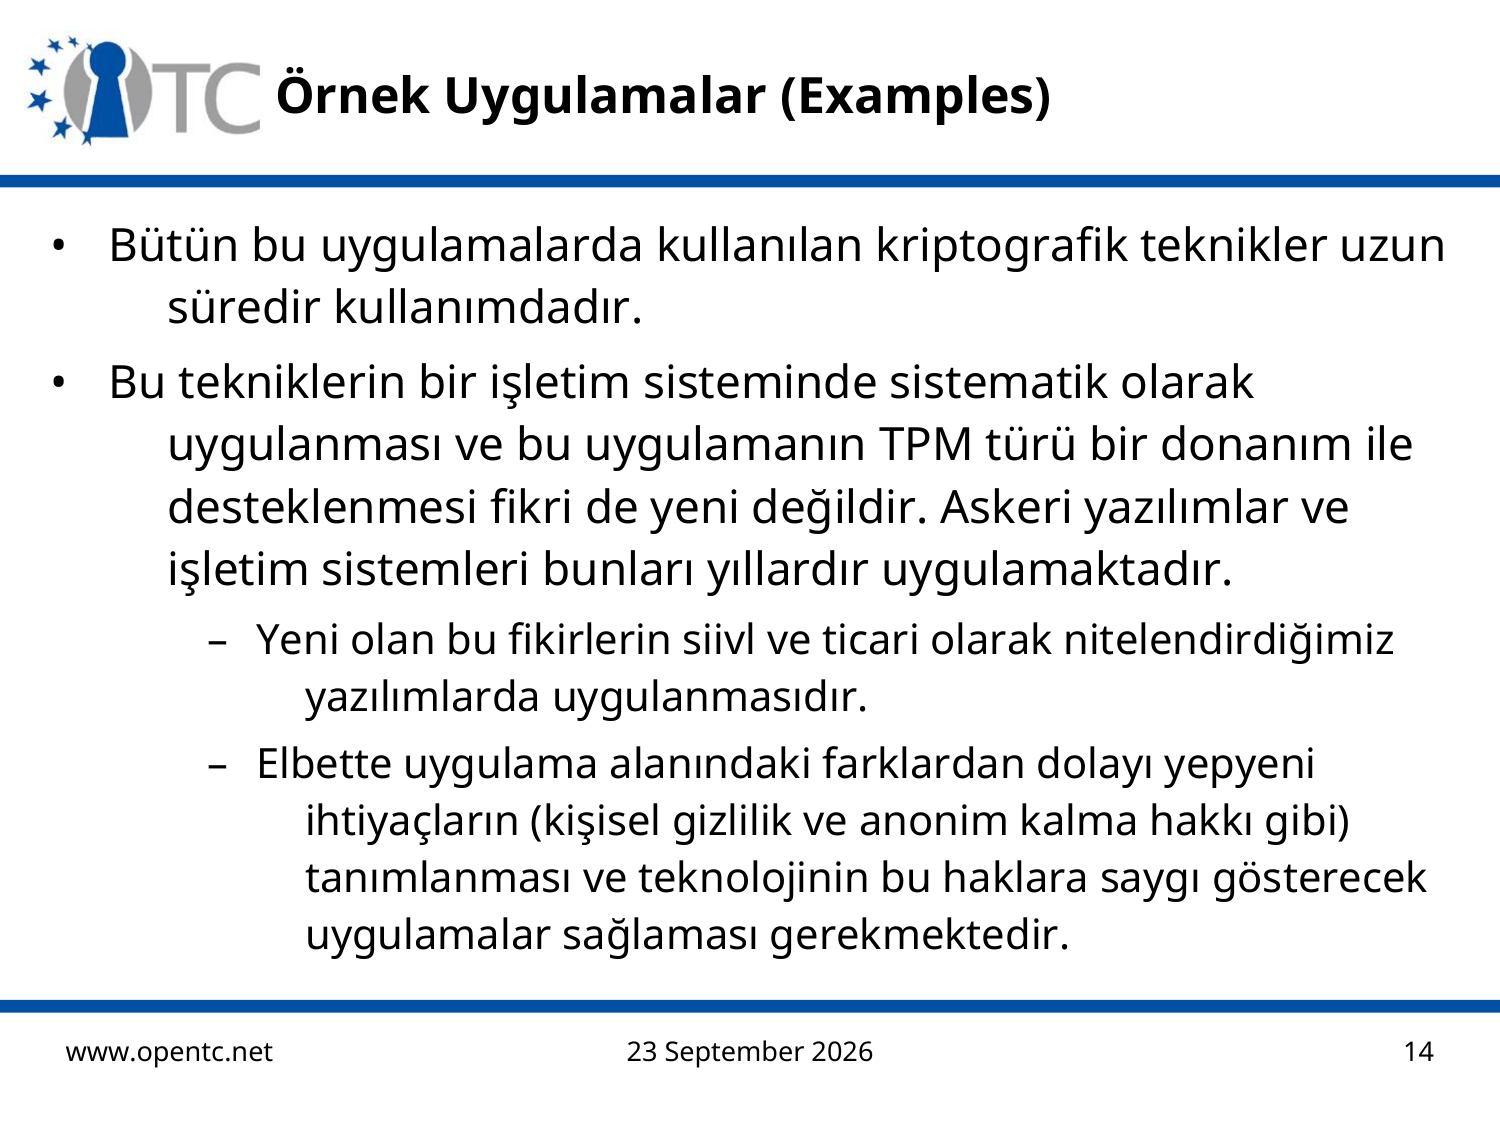

# Örnek Uygulamalar (Examples)
Bütün bu uygulamalarda kullanılan kriptografik teknikler uzun süredir kullanımdadır.
Bu tekniklerin bir işletim sisteminde sistematik olarak uygulanması ve bu uygulamanın TPM türü bir donanım ile desteklenmesi fikri de yeni değildir. Askeri yazılımlar ve işletim sistemleri bunları yıllardır uygulamaktadır.
Yeni olan bu fikirlerin siivl ve ticari olarak nitelendirdiğimiz yazılımlarda uygulanmasıdır.
Elbette uygulama alanındaki farklardan dolayı yepyeni ihtiyaçların (kişisel gizlilik ve anonim kalma hakkı gibi) tanımlanması ve teknolojinin bu haklara saygı gösterecek uygulamalar sağlaması gerekmektedir.